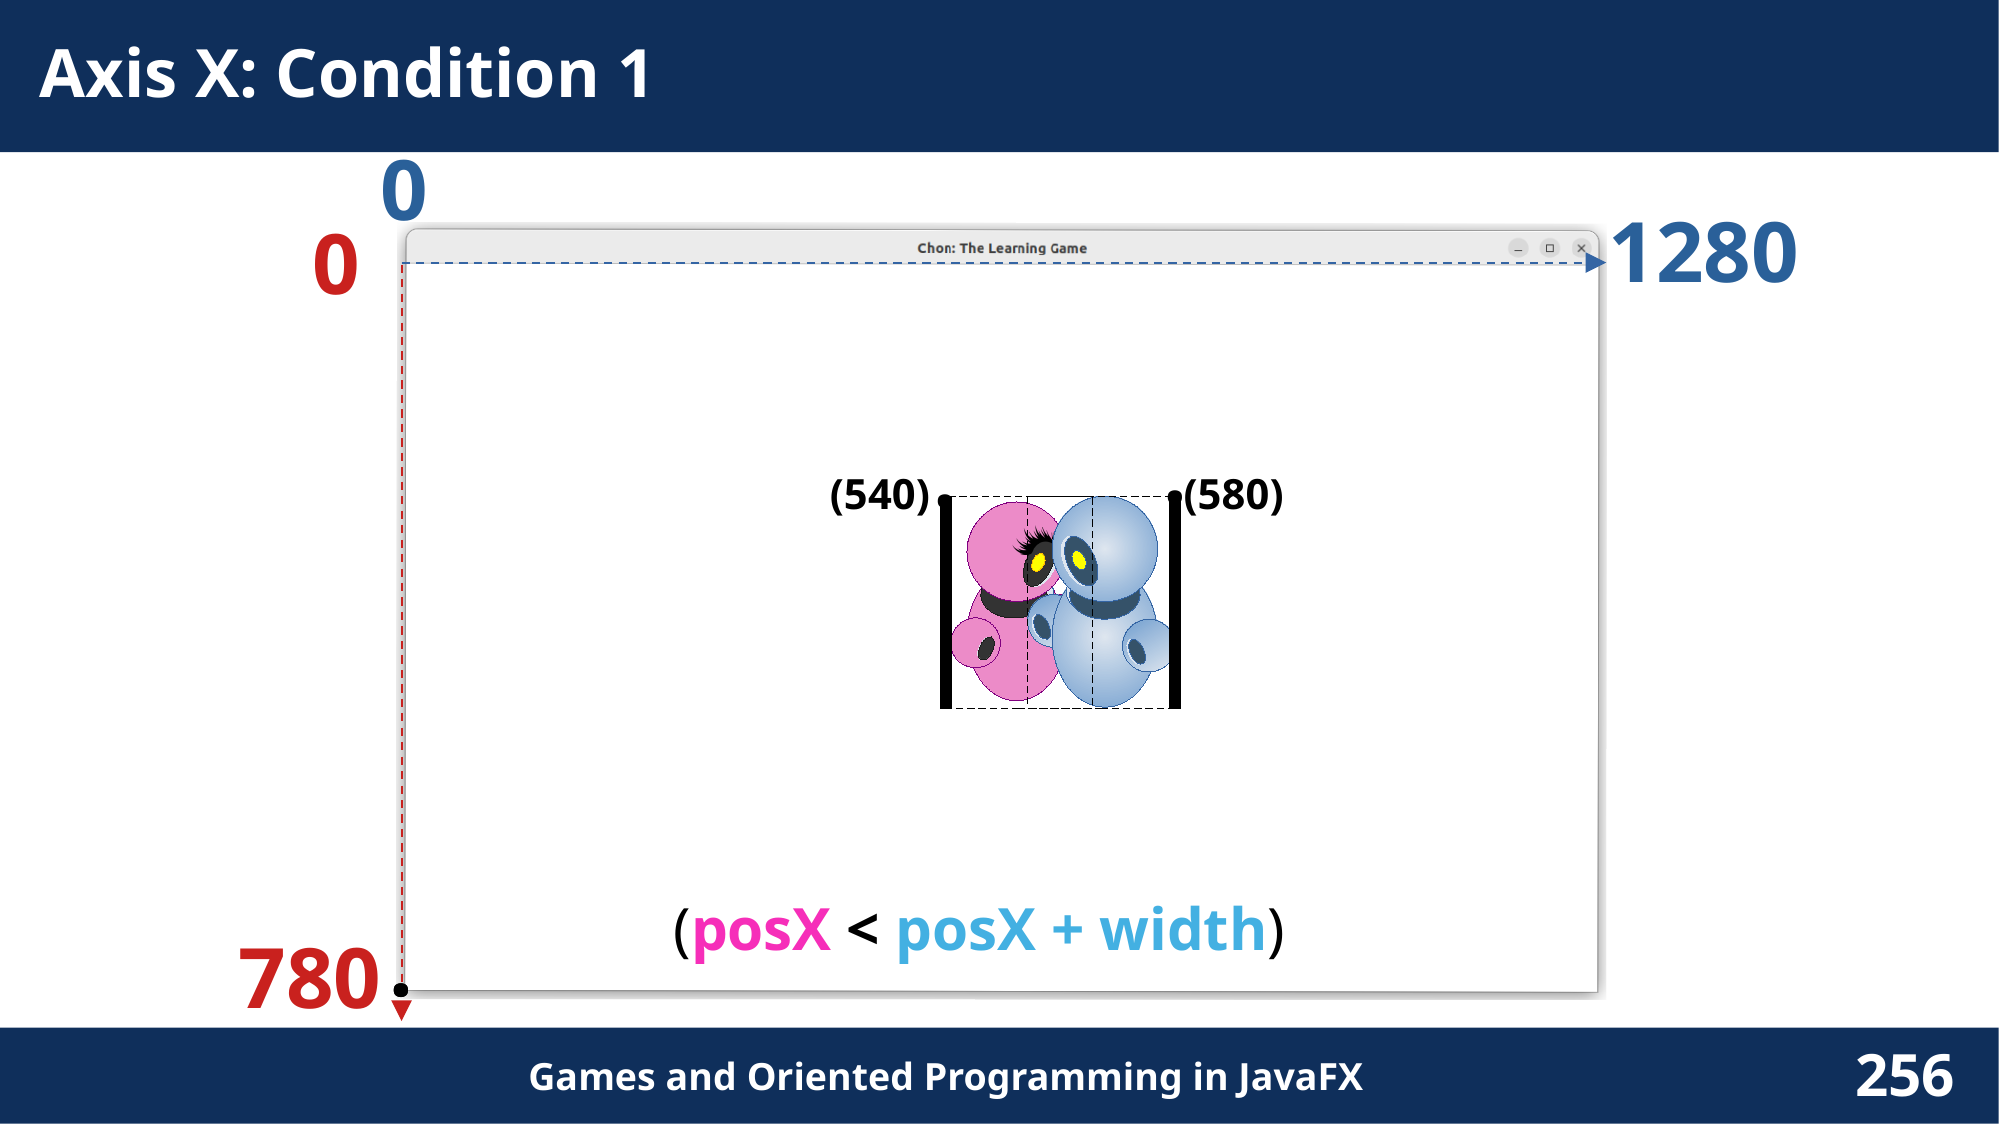

Axis X: Condition 1
0
1280
0
.
.
(540)
 (580)
 (posX < posX + width)
.
.
780